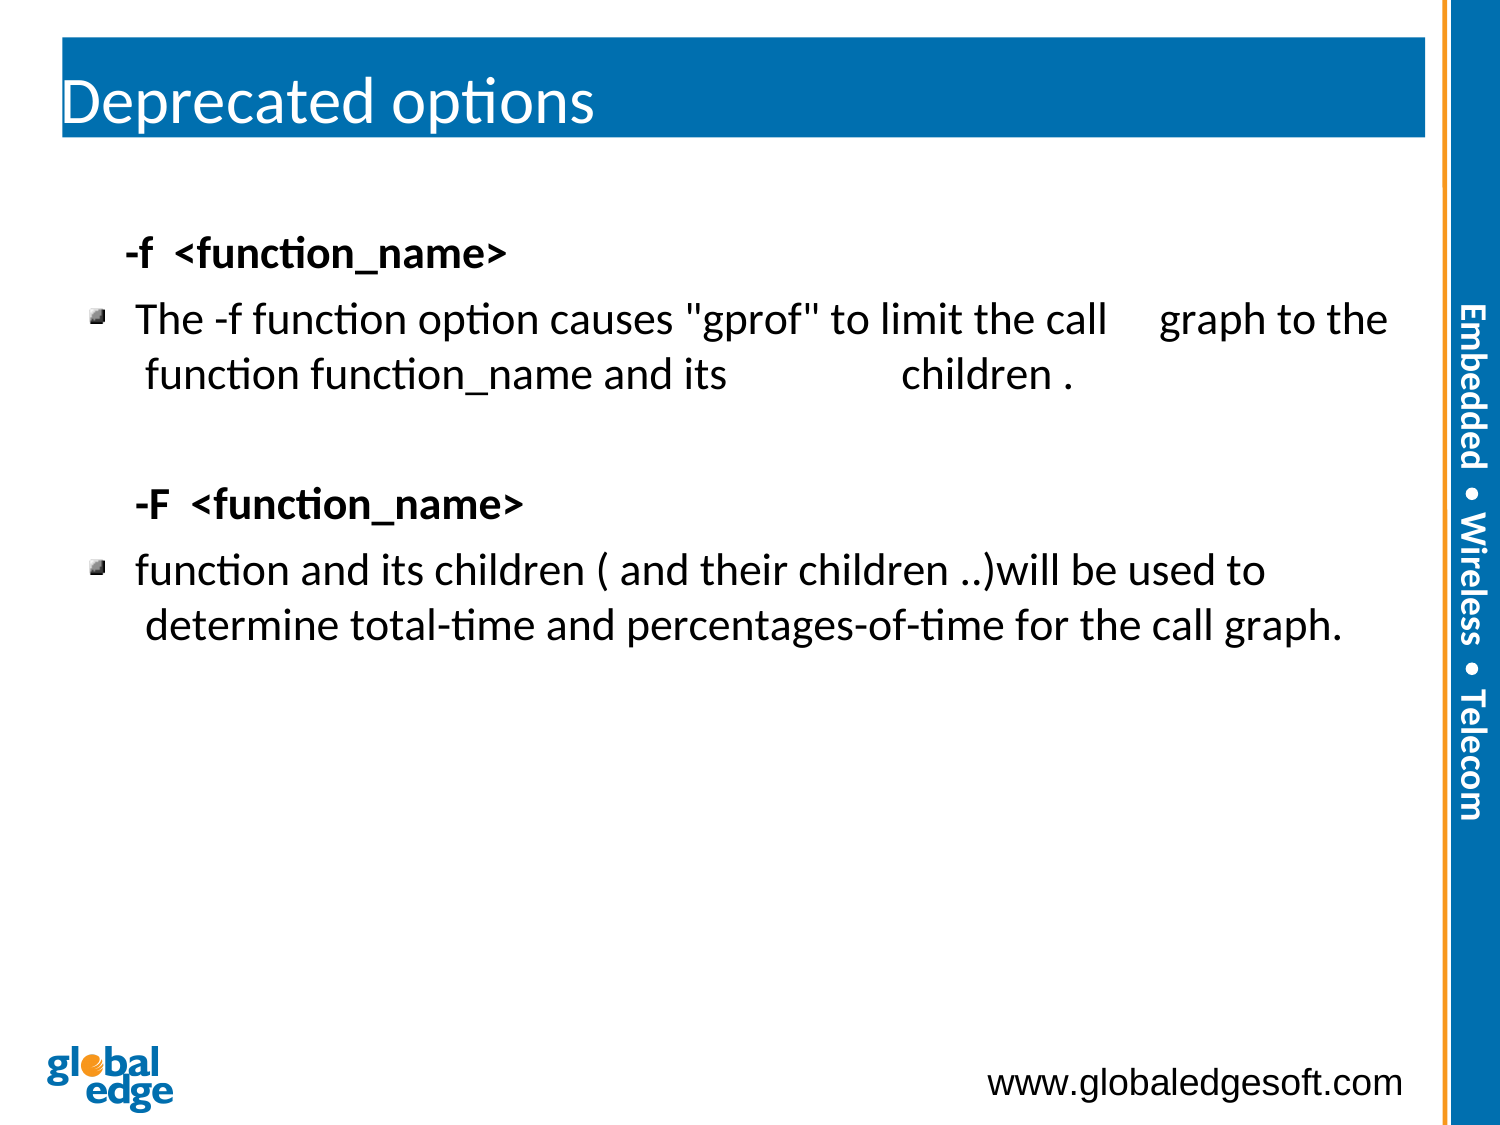

# Deprecated options
 -f <function_name>
 The -f function option causes "gprof" to limit the call graph to the function function_name and its children .
 -F <function_name>
 function and its children ( and their children ..)will be used to determine total-time and percentages-of-time for the call graph.